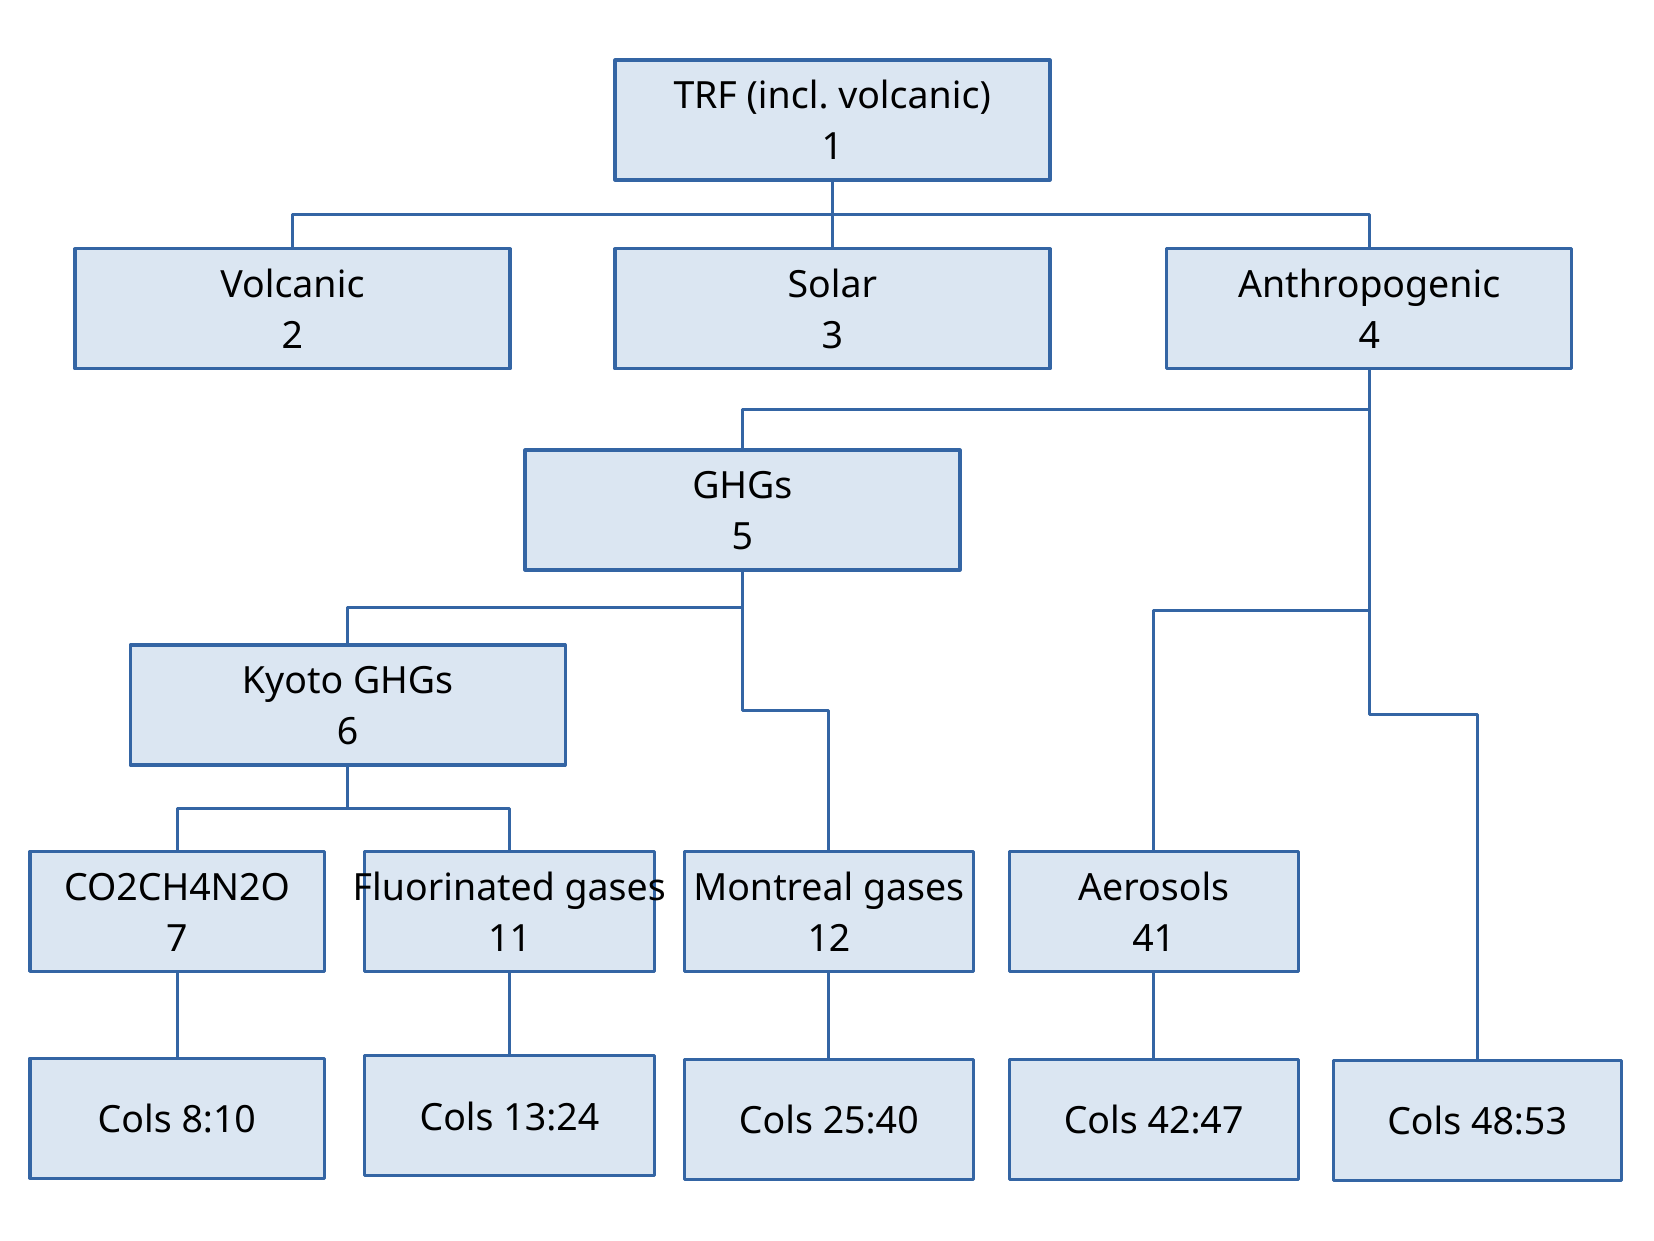

TRF (incl. volcanic)
1
Volcanic
2
Solar
3
Anthropogenic
4
GHGs
5
Kyoto GHGs
6
CO2CH4N2O
7
Fluorinated gases
11
Montreal gases
12
Aerosols
41
Cols 13:24
Cols 8:10
Cols 25:40
Cols 42:47
Cols 48:53